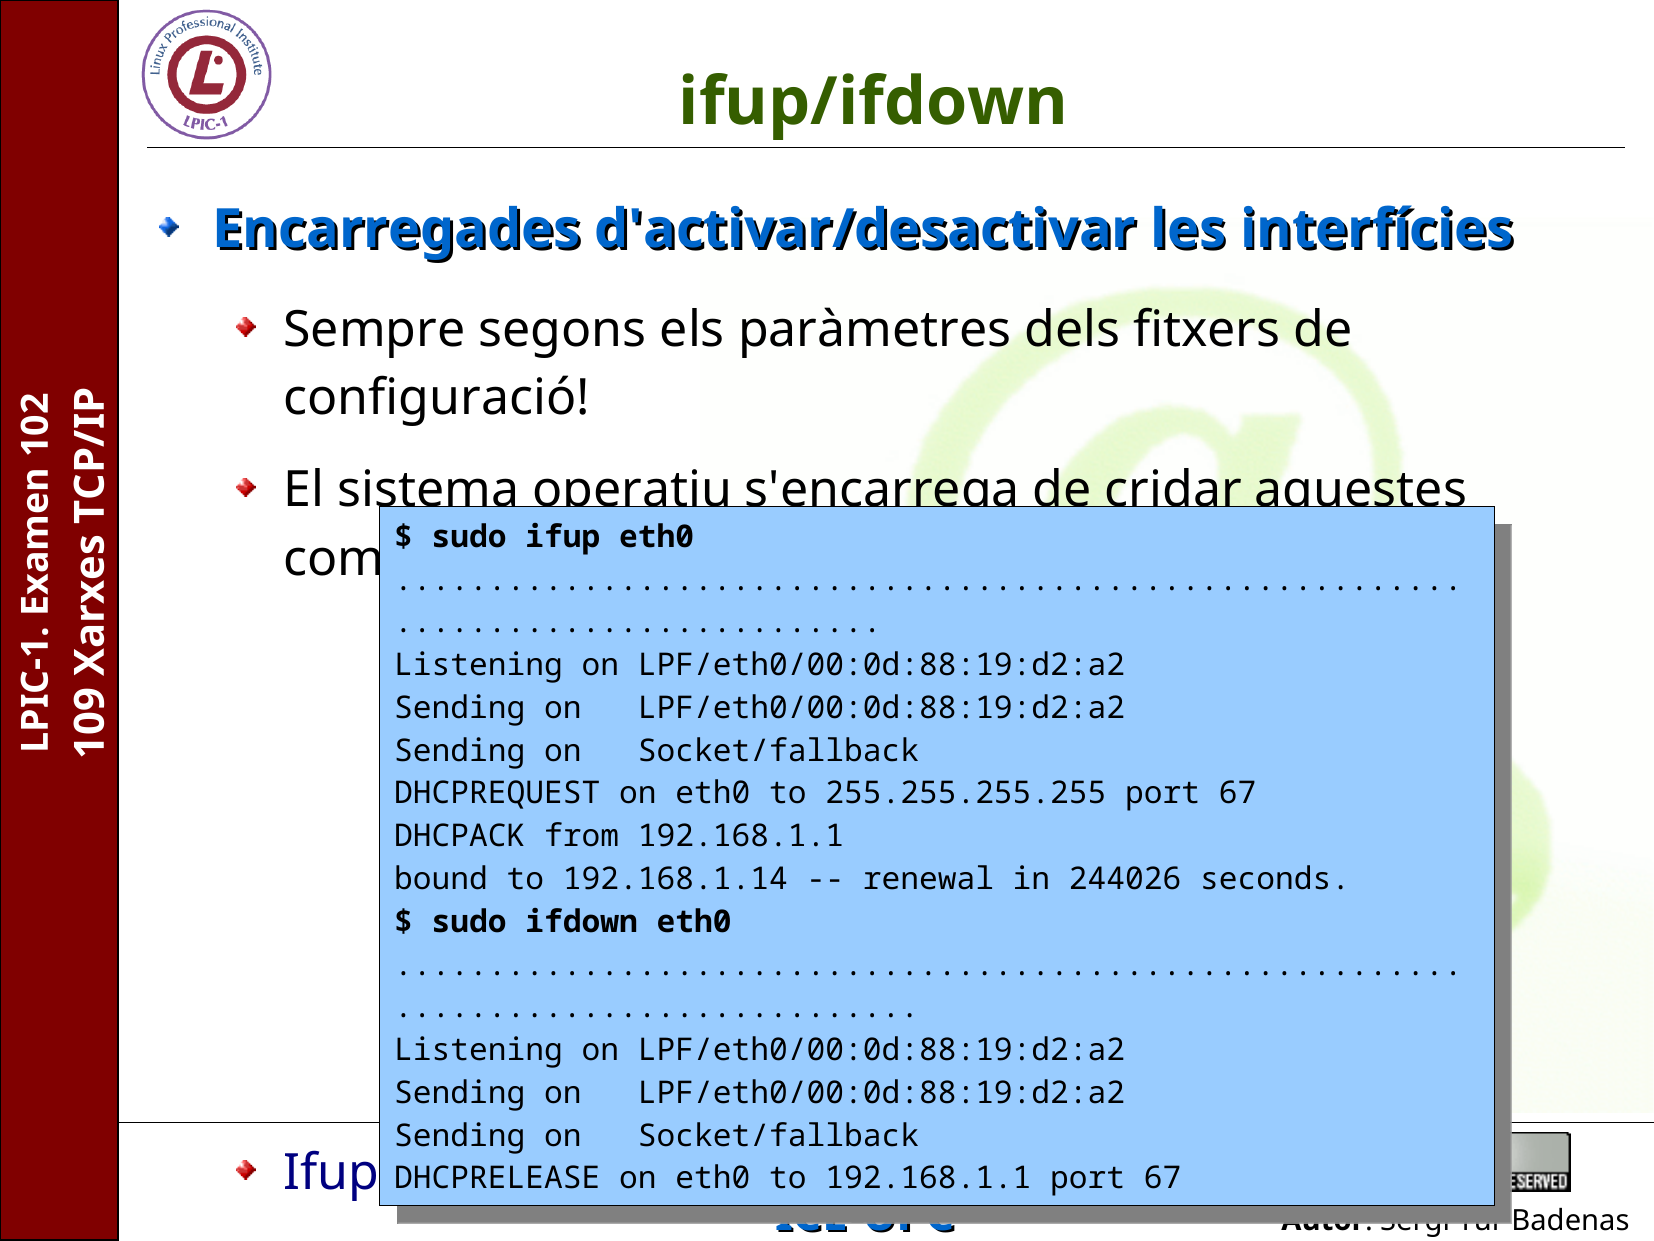

# ifup/ifdown
Encarregades d'activar/desactivar les interfícies
Sempre segons els paràmetres dels fitxers de configuració!
El sistema operatiu s'encarrega de cridar aquestes comandes a l'iniciar l'ordinador.
Ifup a la wiki del curs
$ sudo ifup eth0
...................................................................................
Listening on LPF/eth0/00:0d:88:19:d2:a2
Sending on LPF/eth0/00:0d:88:19:d2:a2
Sending on Socket/fallback
DHCPREQUEST on eth0 to 255.255.255.255 port 67
DHCPACK from 192.168.1.1
bound to 192.168.1.14 -- renewal in 244026 seconds.
$ sudo ifdown eth0
.....................................................................................
Listening on LPF/eth0/00:0d:88:19:d2:a2
Sending on LPF/eth0/00:0d:88:19:d2:a2
Sending on Socket/fallback
DHCPRELEASE on eth0 to 192.168.1.1 port 67